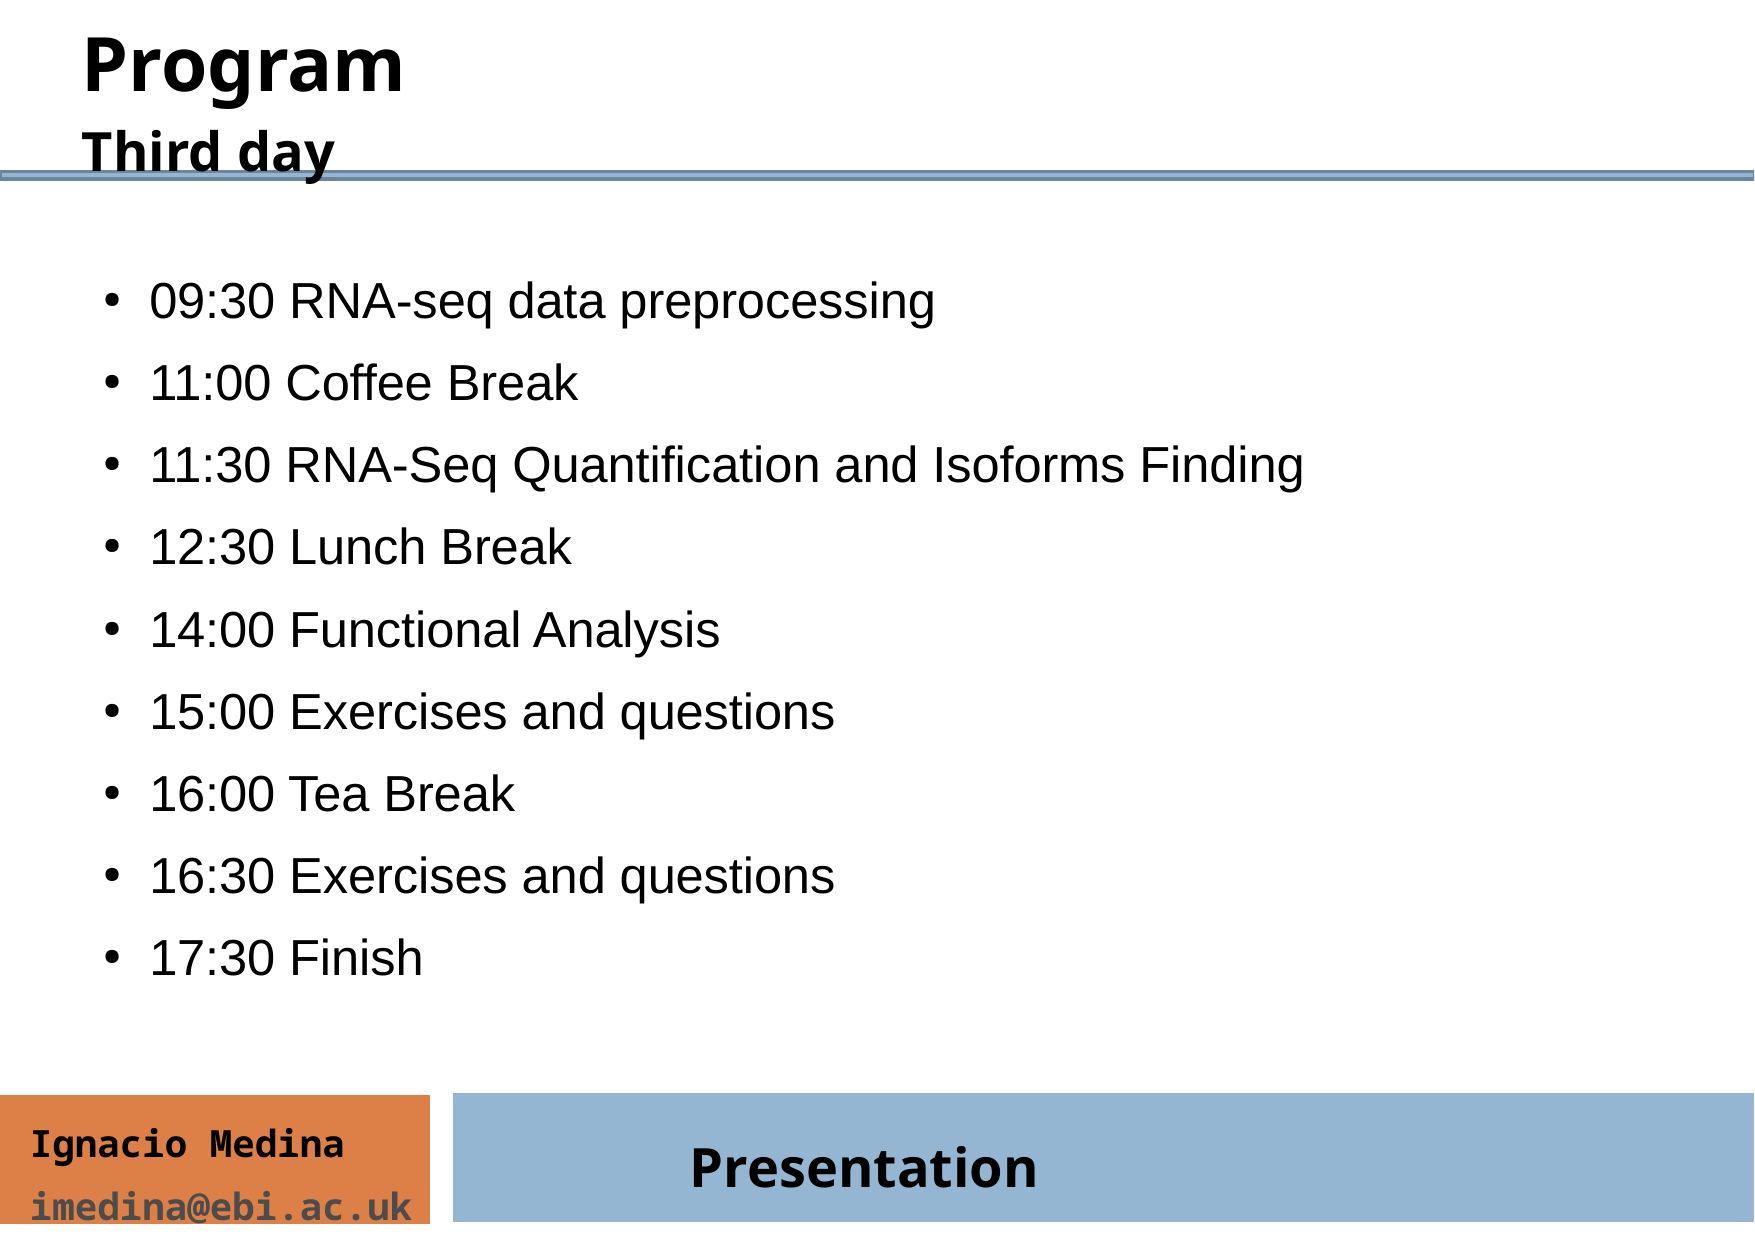

Program
Third day
# 09:30 RNA-seq data preprocessing
11:00 Coffee Break
11:30 RNA-Seq Quantification and Isoforms Finding
12:30 Lunch Break
14:00 Functional Analysis
15:00 Exercises and questions
16:00 Tea Break
16:30 Exercises and questions
17:30 Finish
Ignacio Medina
imedina@ebi.ac.uk
Presentation